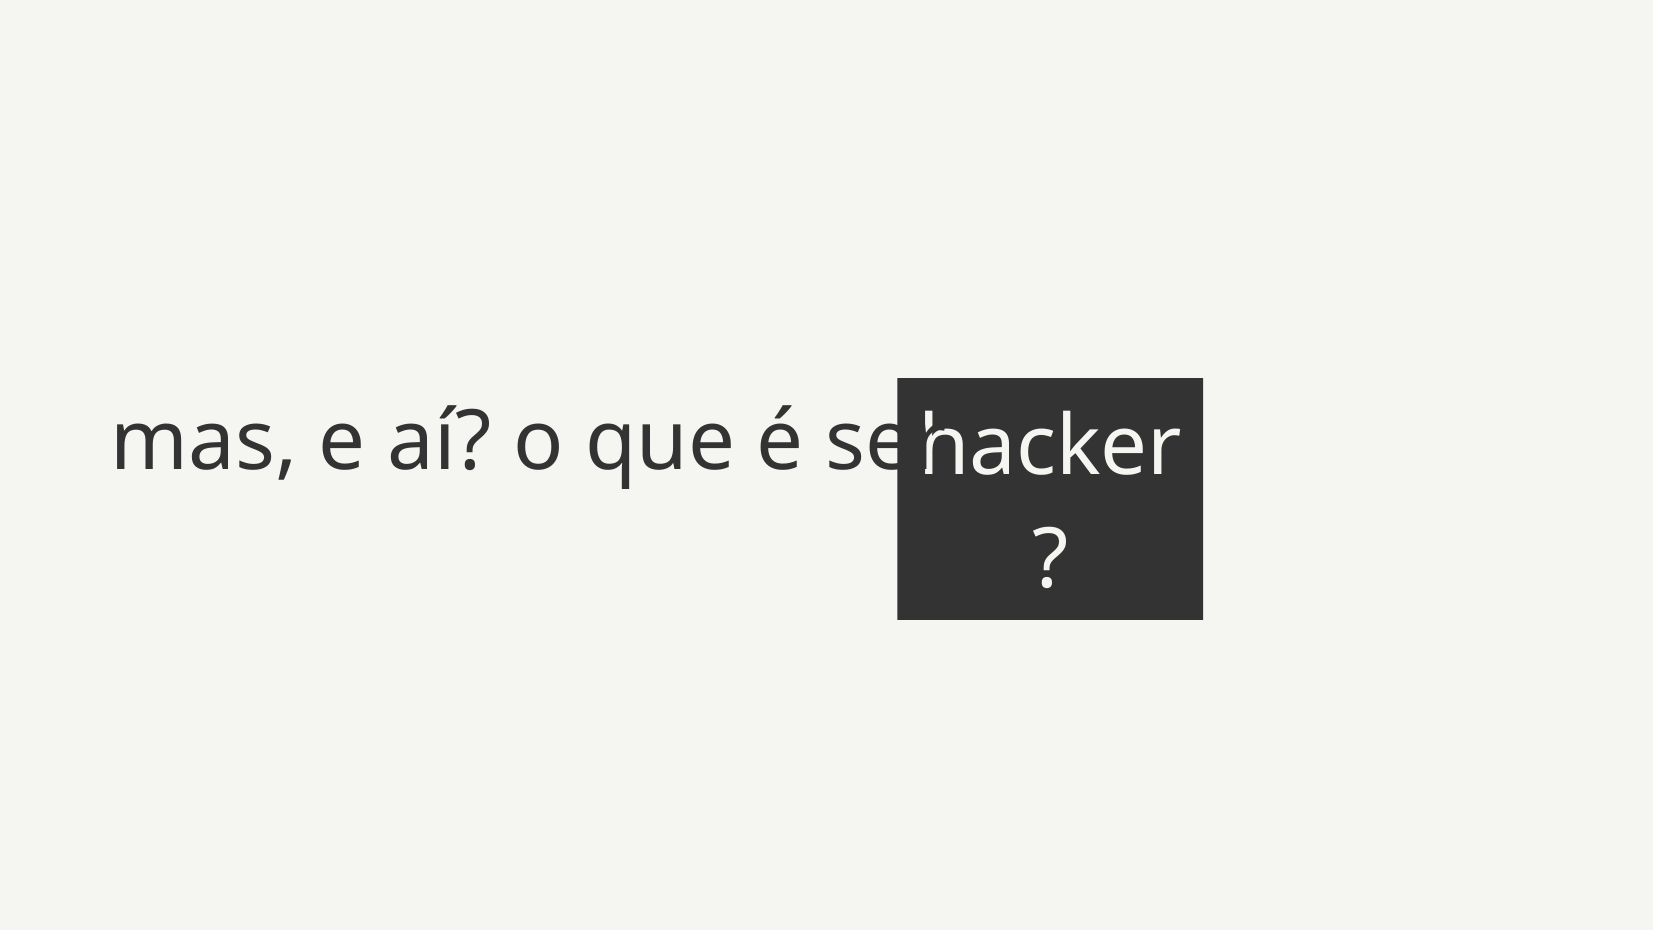

mas, e aí? o que é ser
hacker?